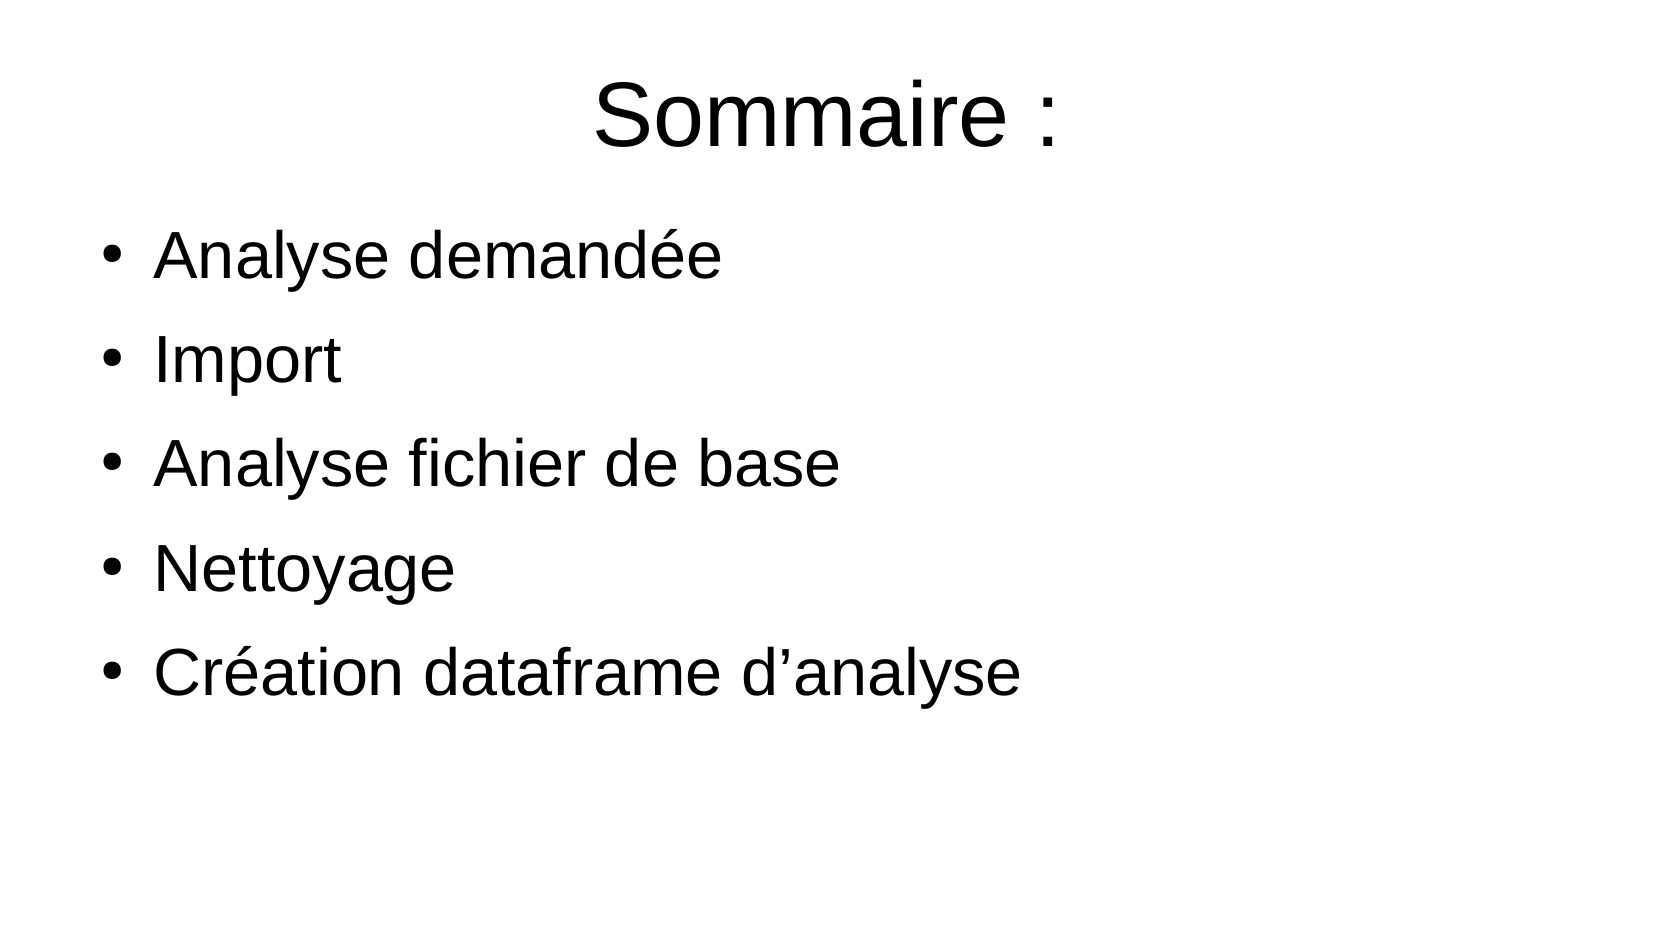

# Sommaire :
Analyse demandée
Import
Analyse fichier de base
Nettoyage
Création dataframe d’analyse